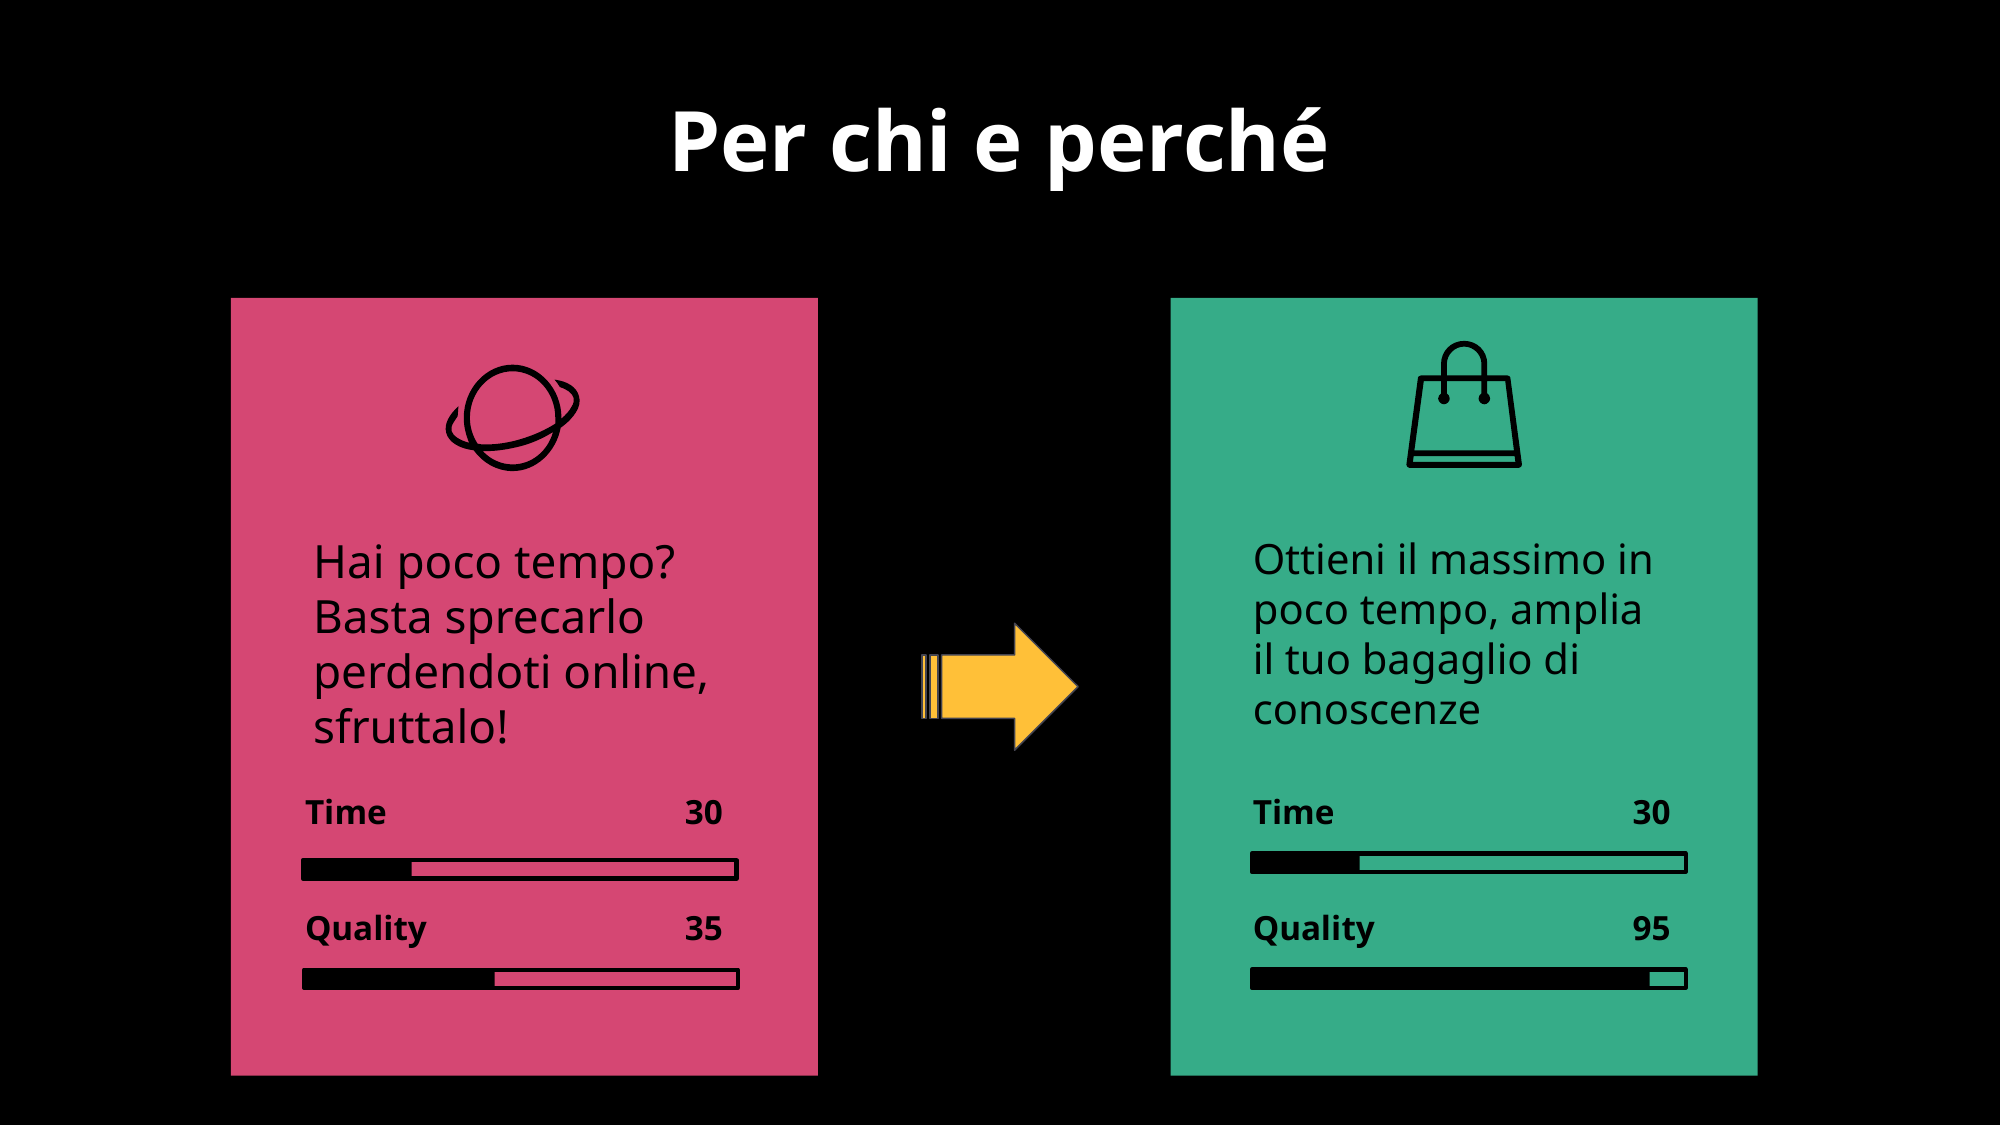

Per chi e perché
Ottieni il massimo in poco tempo, amplia il tuo bagaglio di conoscenze
Hai poco tempo? Basta sprecarlo perdendoti online, sfruttalo!
Time
30
Time
30
Quality
95
Quality
35